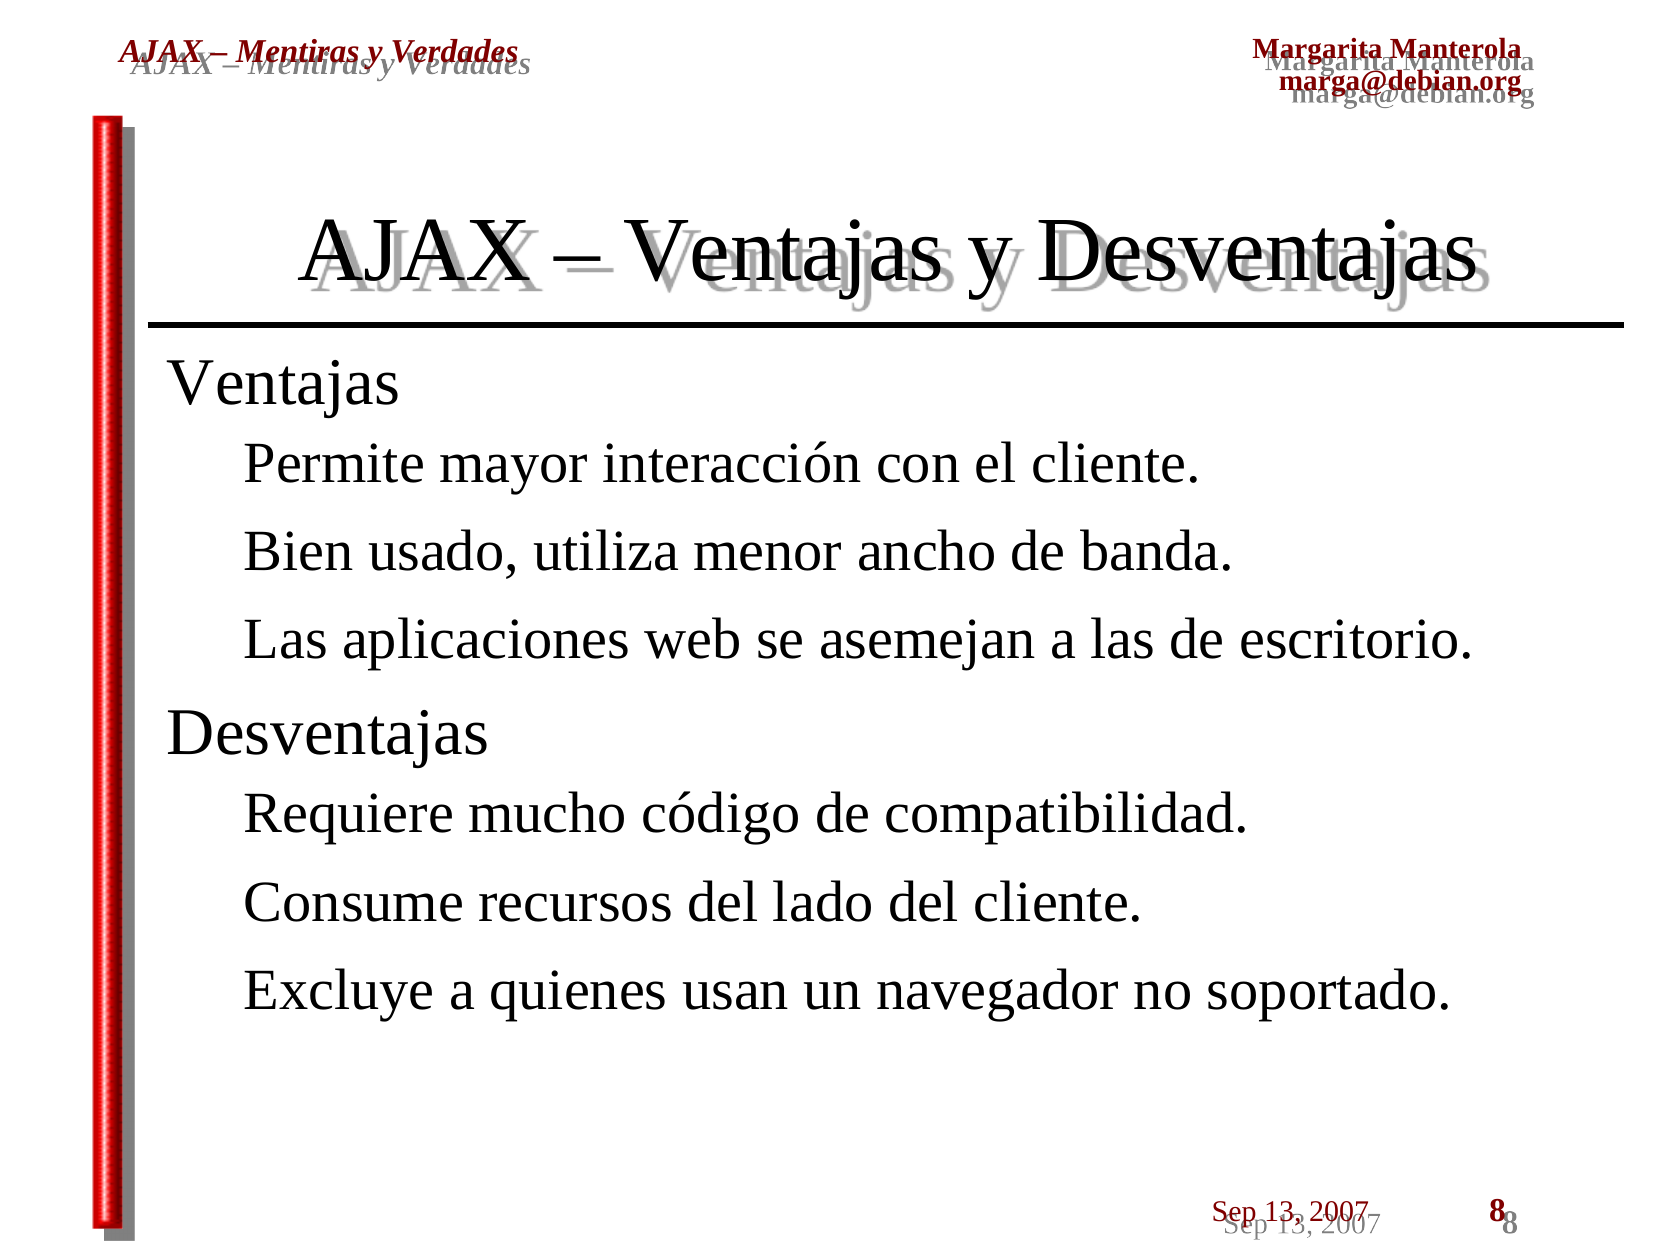

# AJAX – Ventajas y Desventajas
Ventajas
Permite mayor interacción con el cliente.
Bien usado, utiliza menor ancho de banda.
Las aplicaciones web se asemejan a las de escritorio.
Desventajas
Requiere mucho código de compatibilidad.
Consume recursos del lado del cliente.
Excluye a quienes usan un navegador no soportado.